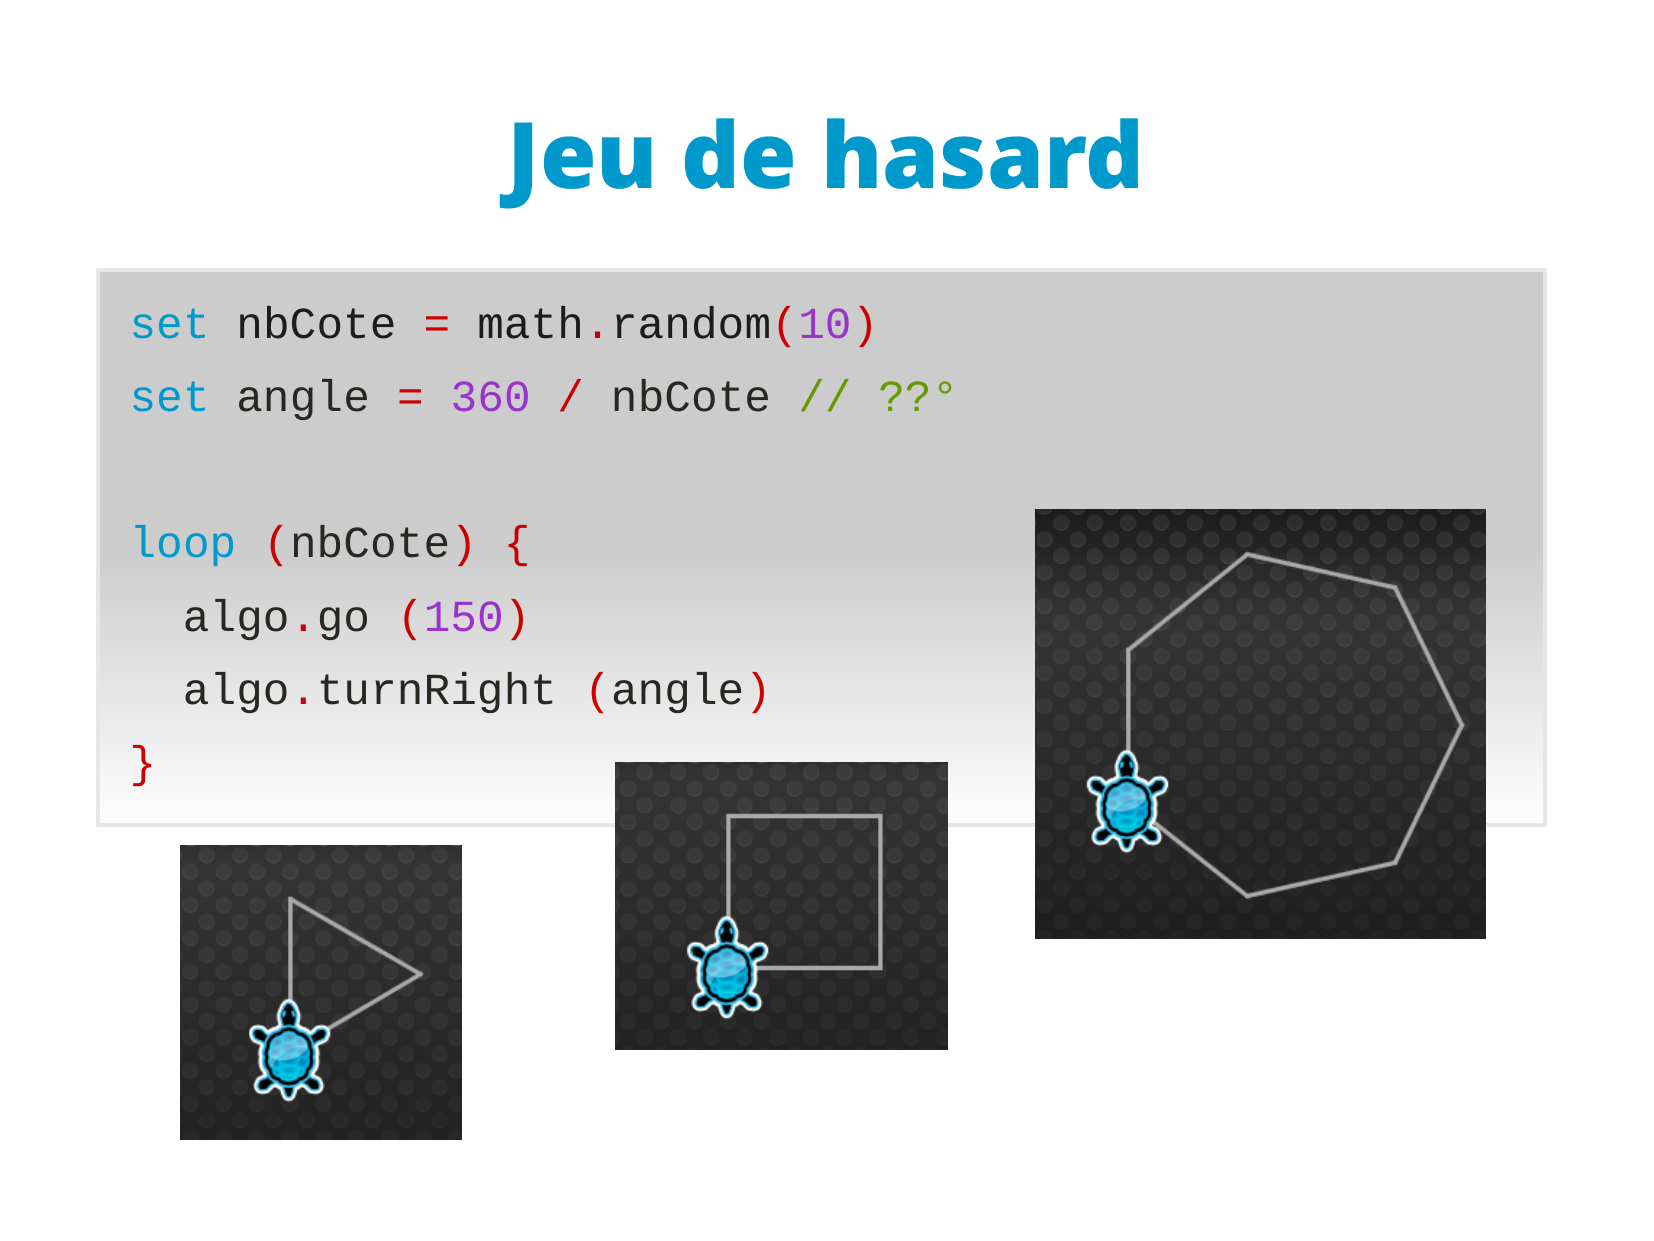

# Jeu de hasard
set nbCote = math.random(10)
set angle = 360 / nbCote // ??°
loop (nbCote) {
 algo.go (150)
 algo.turnRight (angle)
}